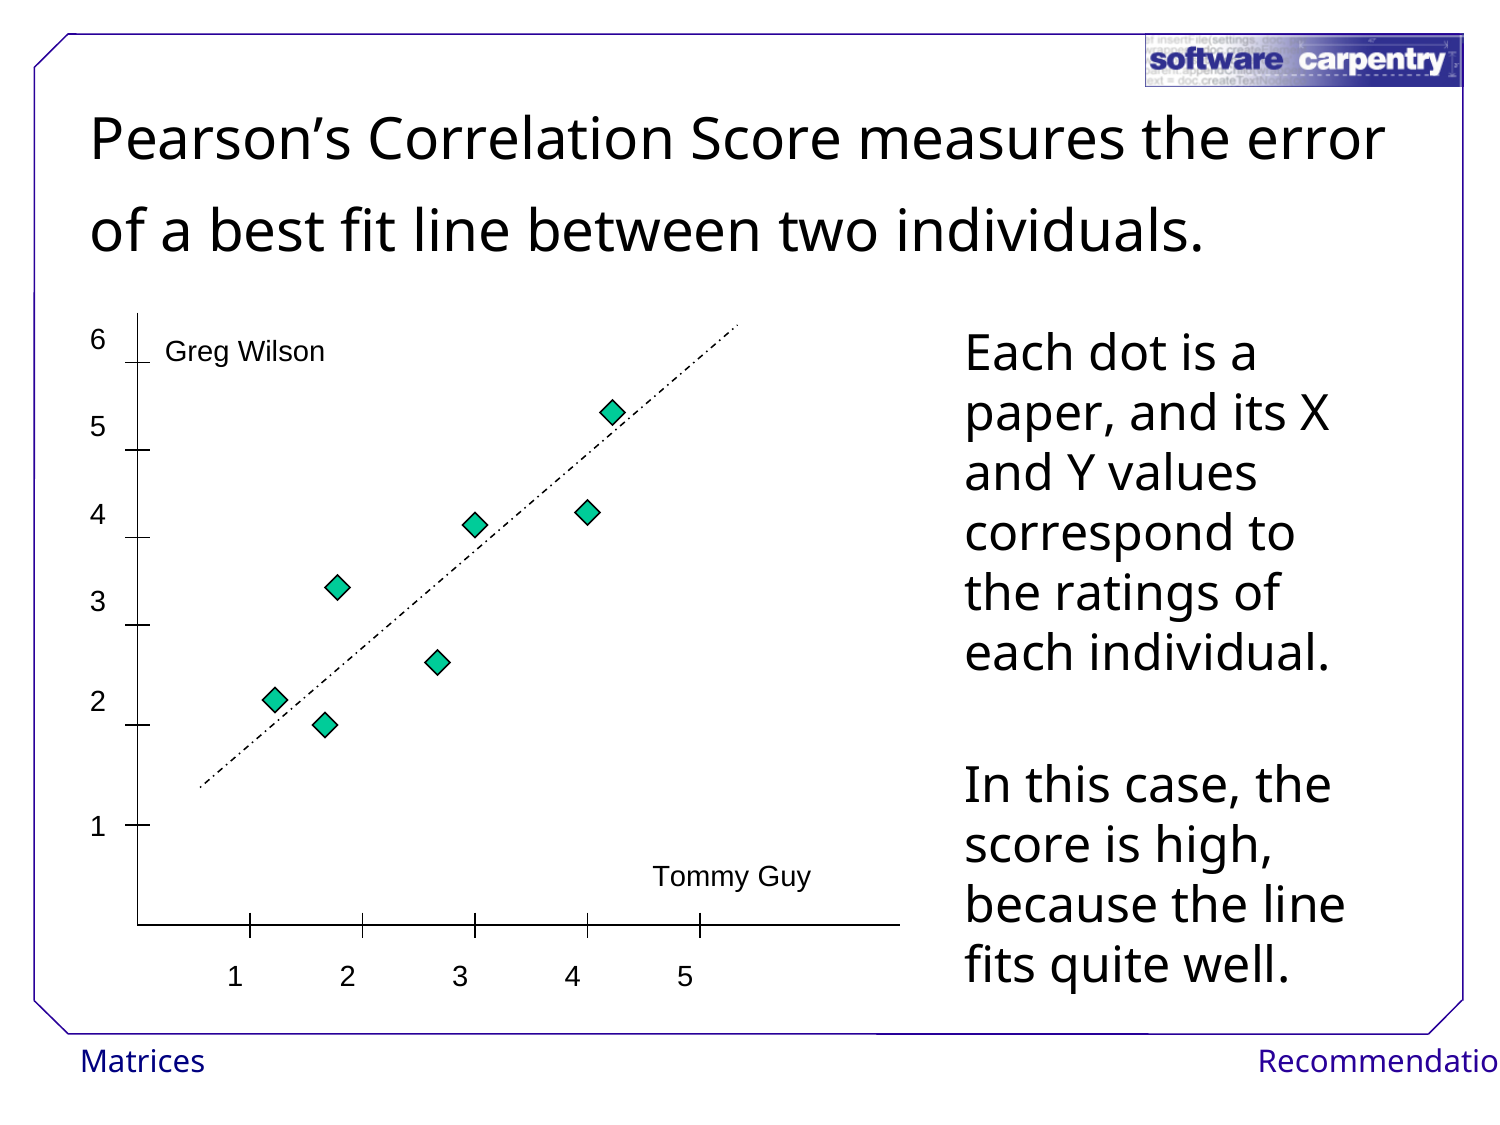

# Pearson’s Correlation Score measures the error
of a best fit line between two individuals.
6
Each dot is a paper, and its X and Y values correspond to the ratings of each individual.
Greg Wilson
5
4
3
2
In this case, the score is high, because the line fits quite well.
1
Tommy Guy
1
2
3
4
5